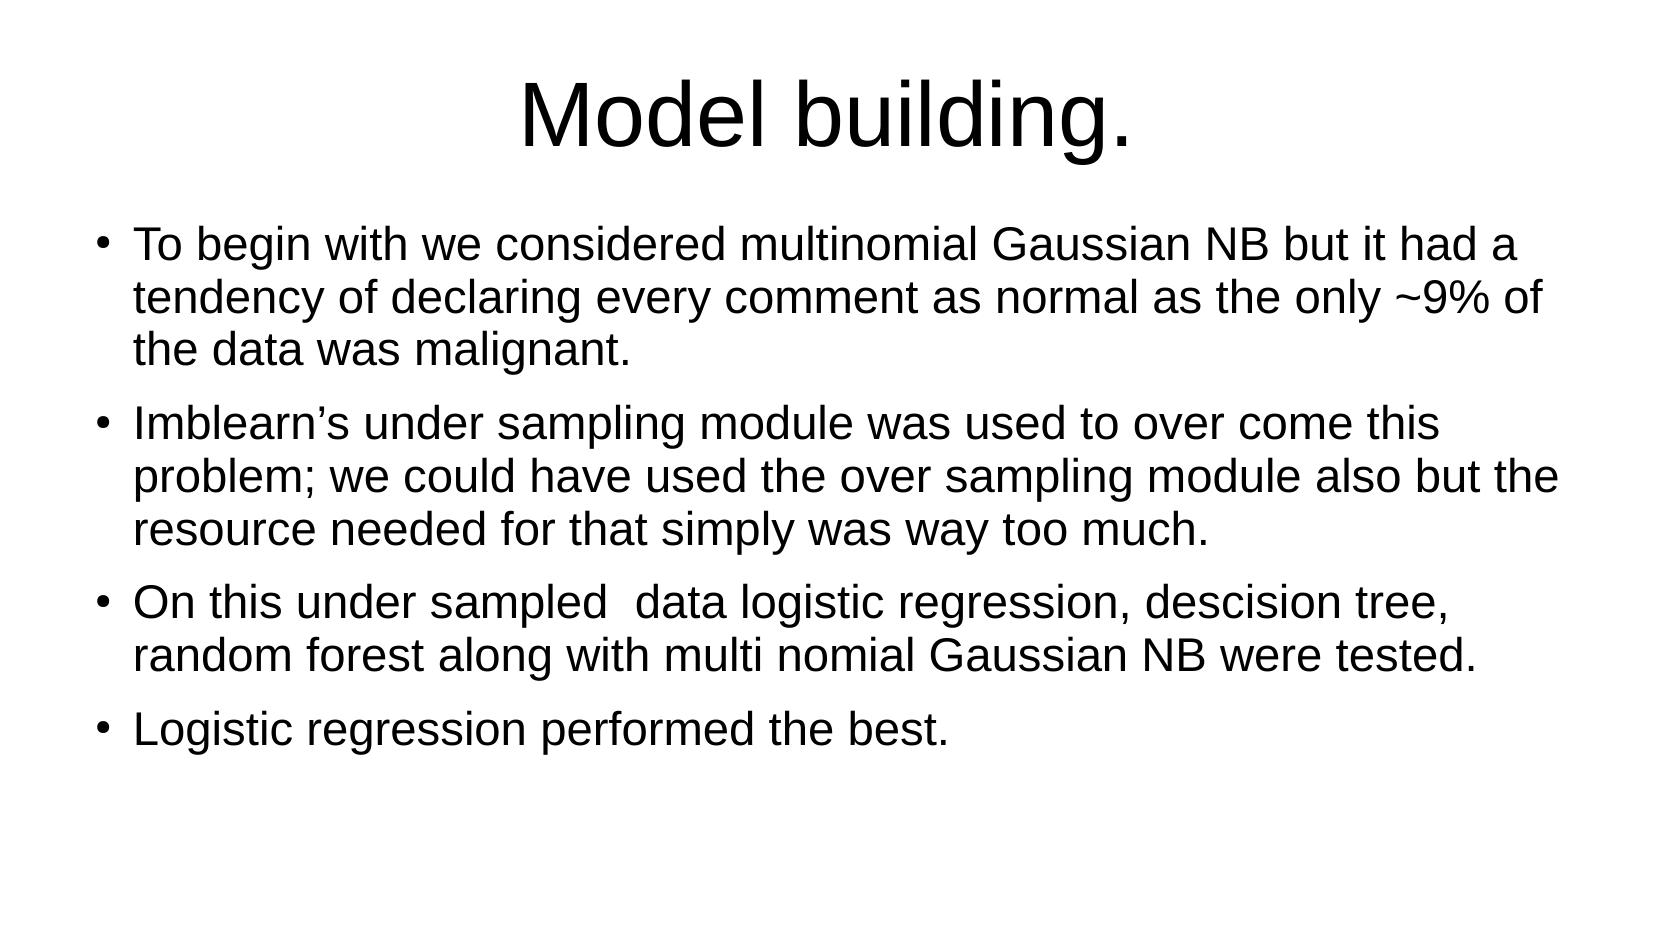

# Model building.
To begin with we considered multinomial Gaussian NB but it had a tendency of declaring every comment as normal as the only ~9% of the data was malignant.
Imblearn’s under sampling module was used to over come this problem; we could have used the over sampling module also but the resource needed for that simply was way too much.
On this under sampled data logistic regression, descision tree, random forest along with multi nomial Gaussian NB were tested.
Logistic regression performed the best.